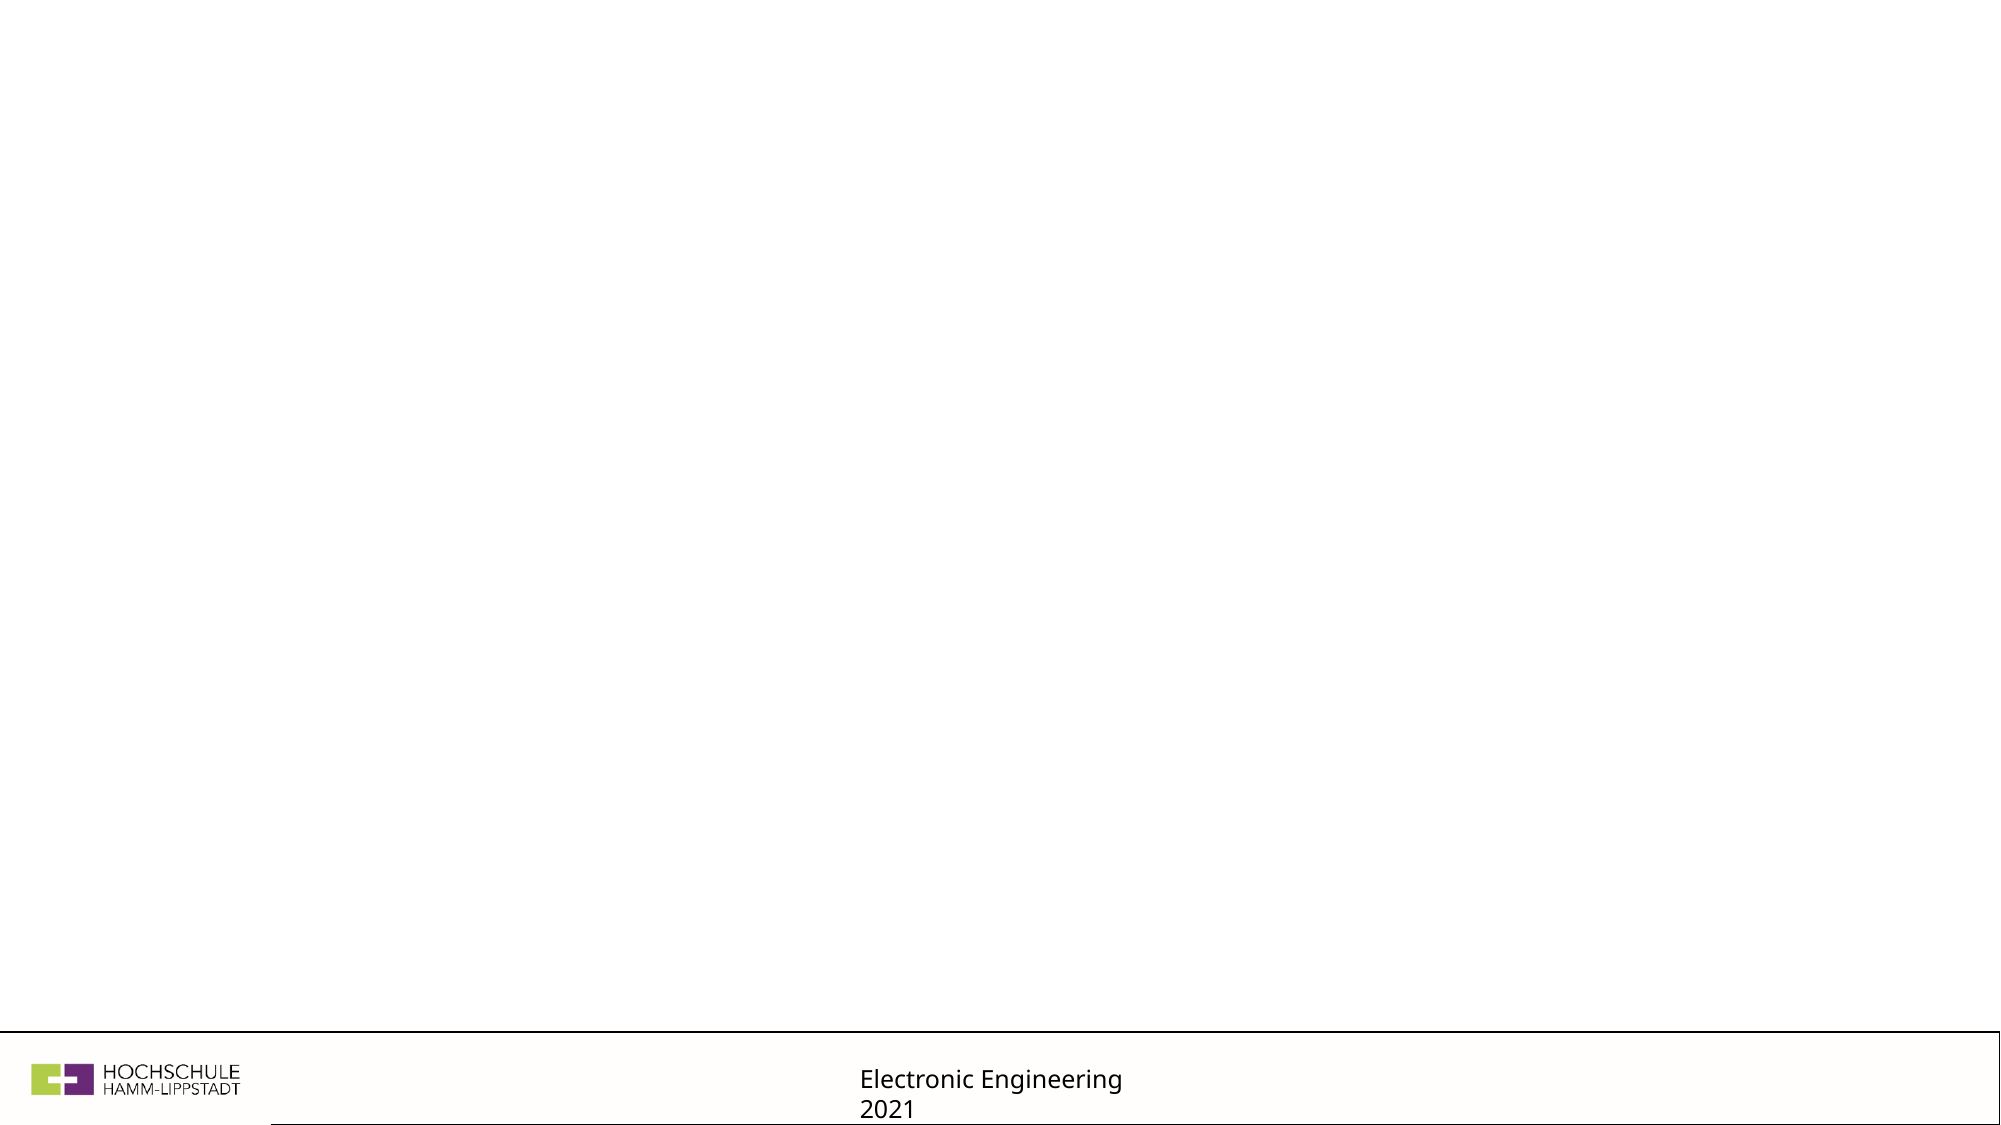

# Requirements Documents
Electronic Engineering, Hochschule Hamm – Lippstadt 2021
Gordan Konevski
Electronic Engineering 2021